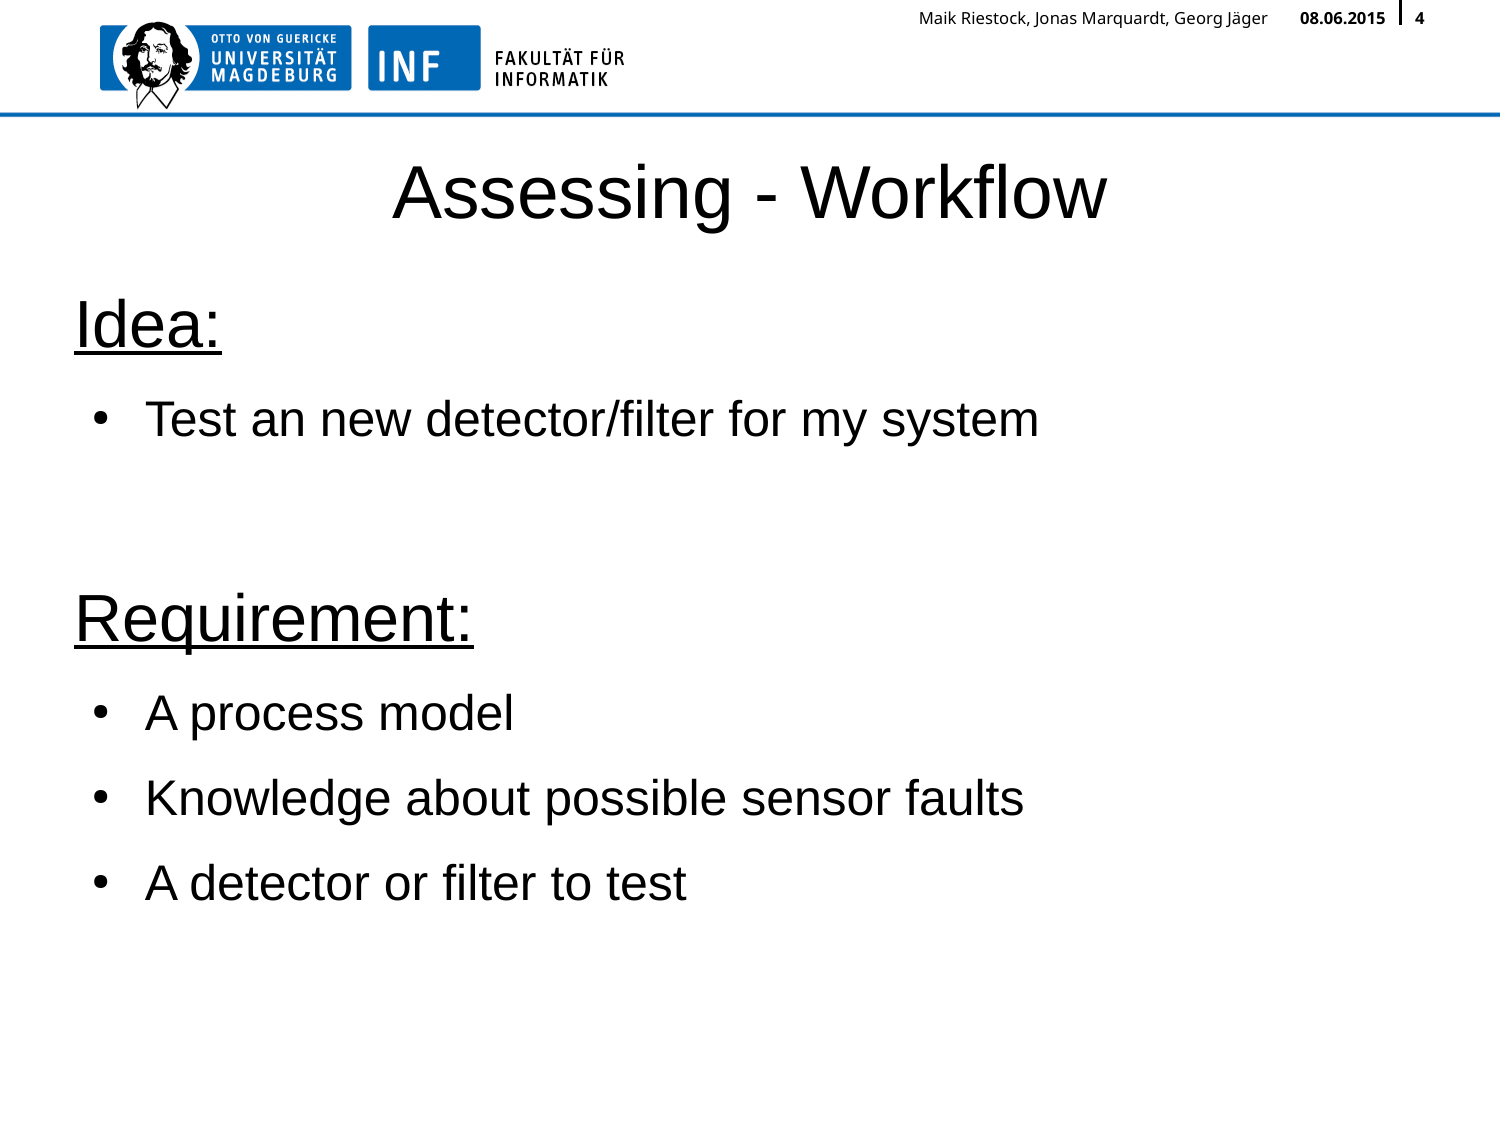

# Assessing - Workflow
Idea:
Test an new detector/filter for my system
Requirement:
A process model
Knowledge about possible sensor faults
A detector or filter to test